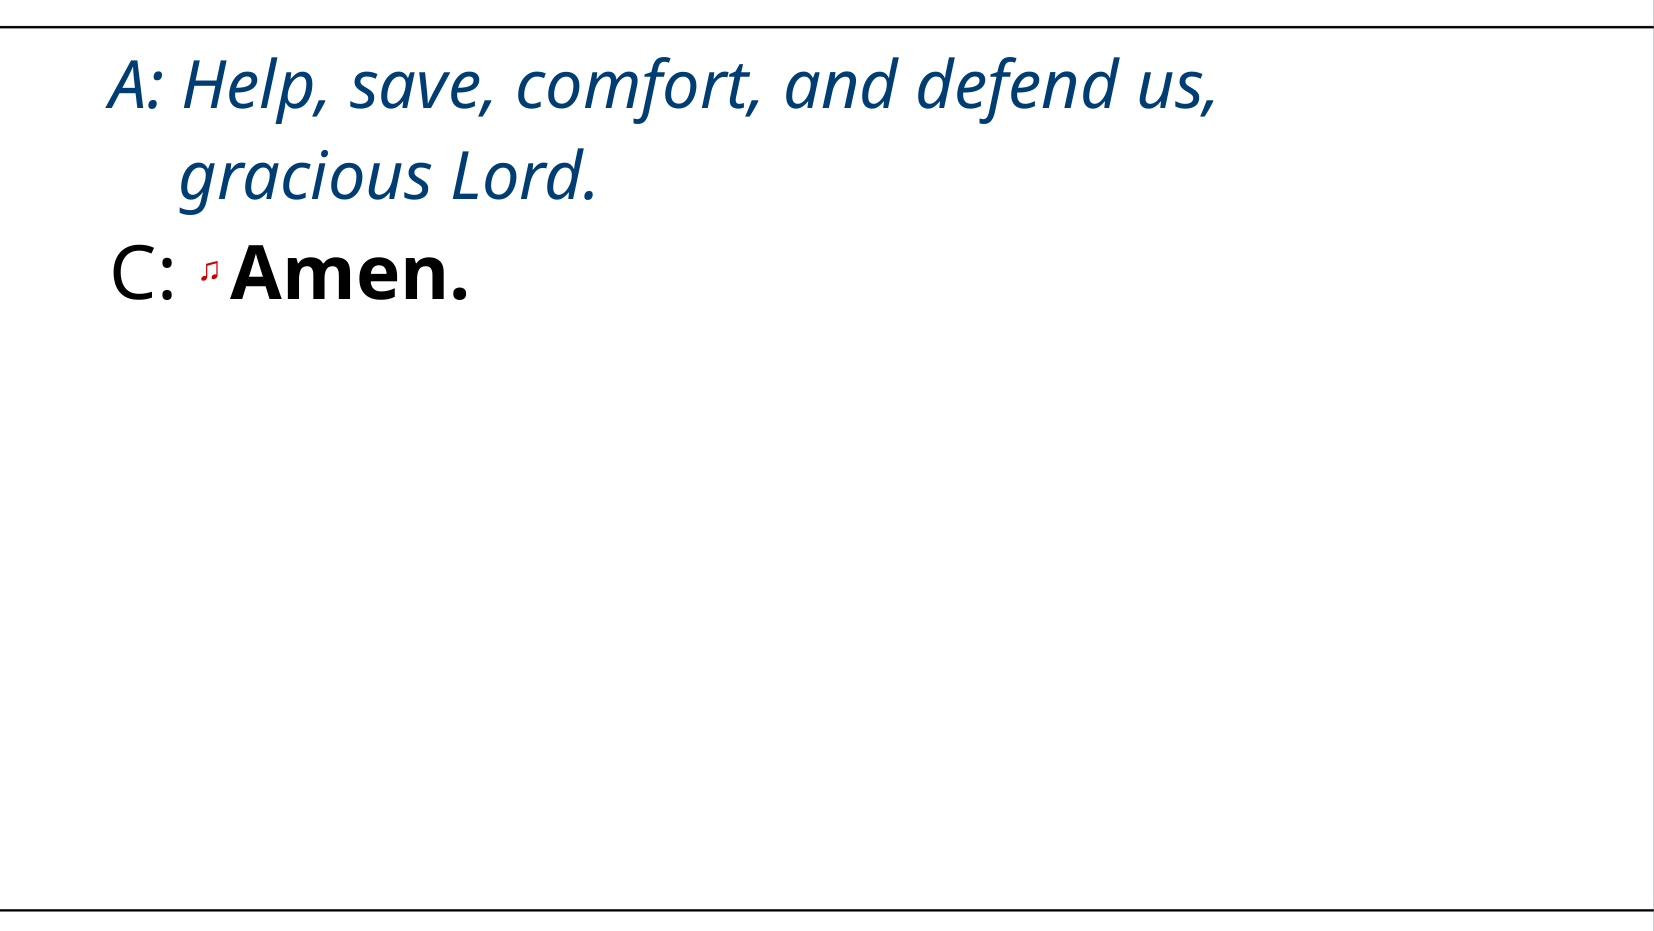

A: Help, save, comfort, and defend us,
 gracious Lord.
C: ♫ Amen.